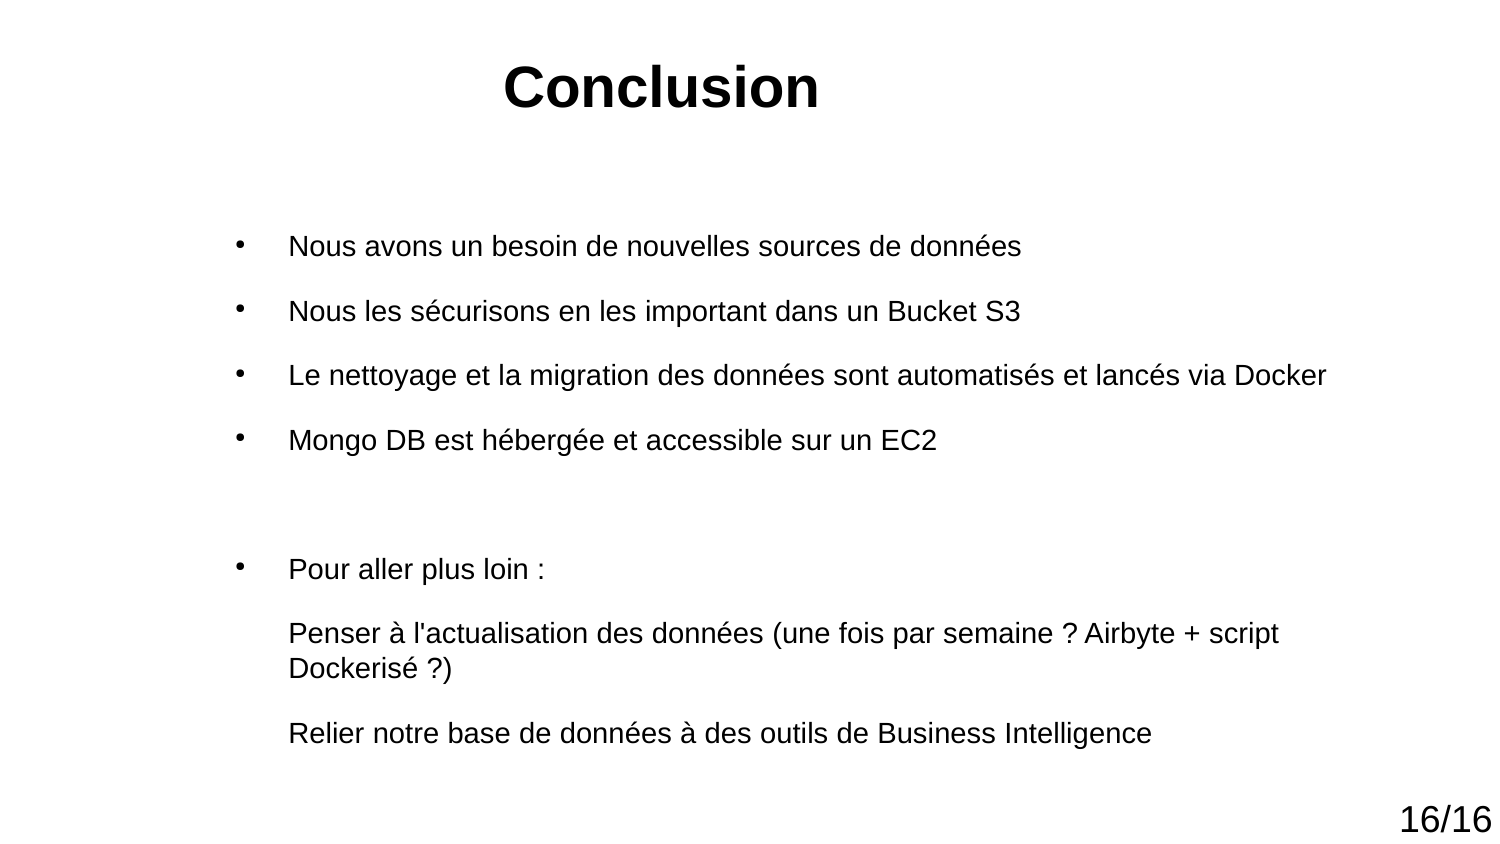

# Conclusion
Nous avons un besoin de nouvelles sources de données
Nous les sécurisons en les important dans un Bucket S3
Le nettoyage et la migration des données sont automatisés et lancés via Docker
Mongo DB est hébergée et accessible sur un EC2
Pour aller plus loin :
Penser à l'actualisation des données (une fois par semaine ? Airbyte + script Dockerisé ?)
Relier notre base de données à des outils de Business Intelligence
16/16